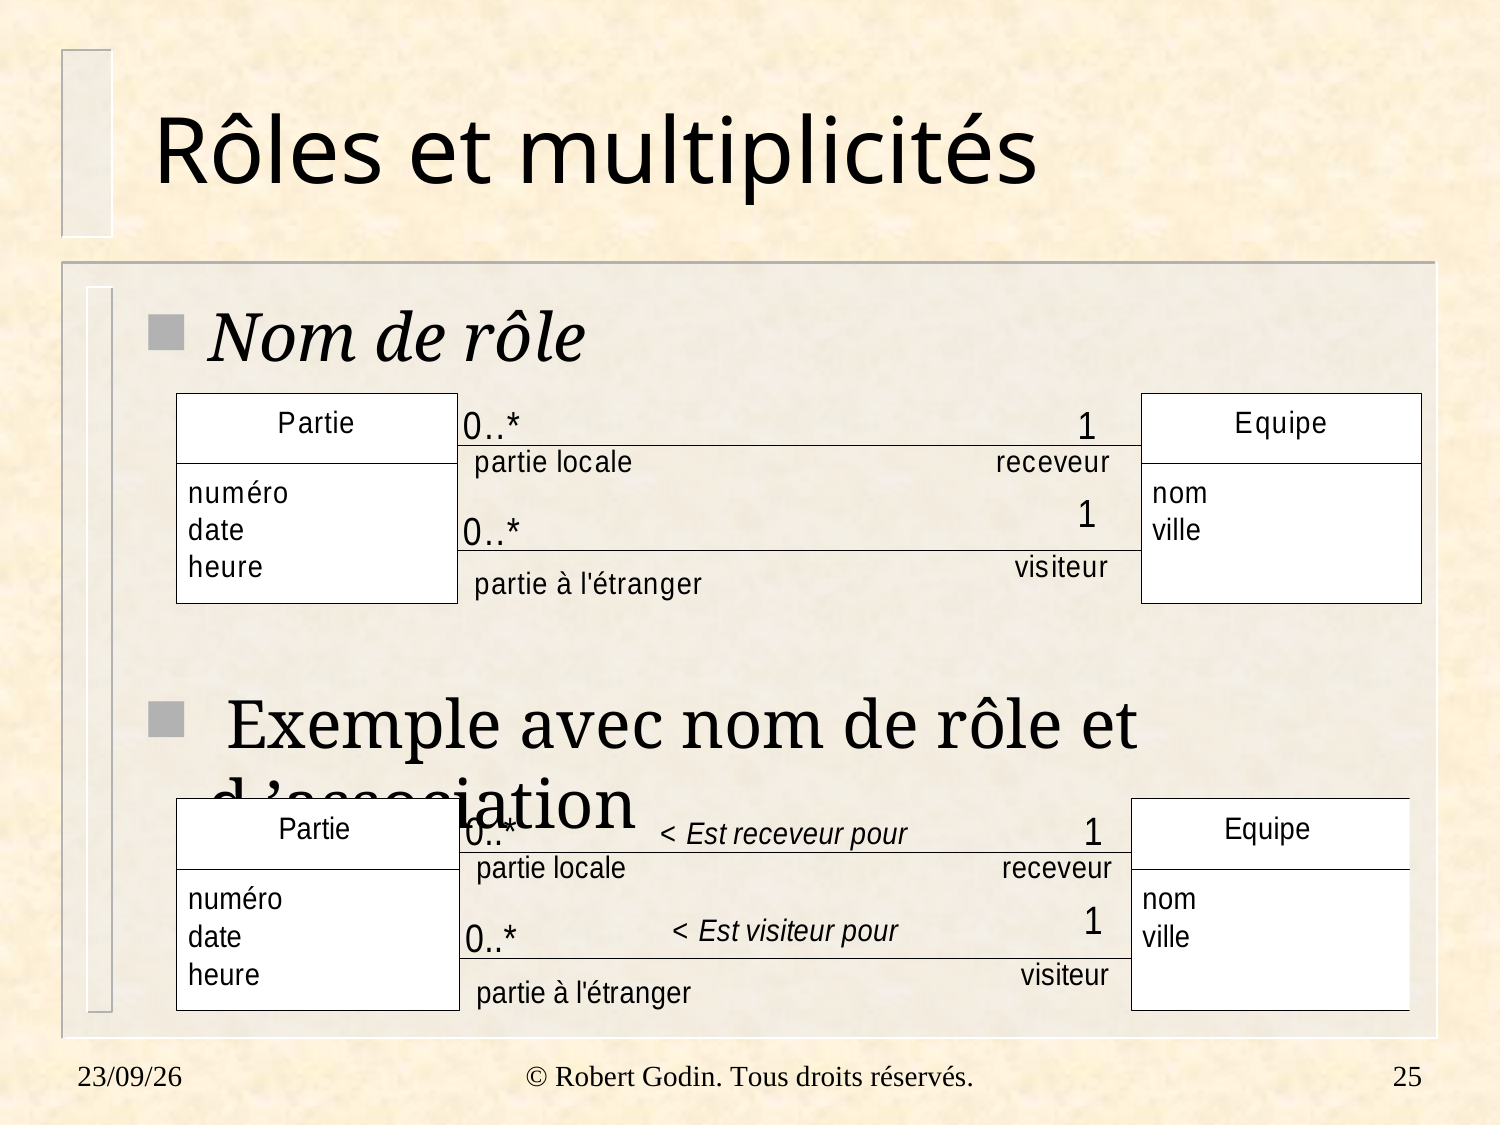

# Rôles et multiplicités
Nom de rôle
 Exemple avec nom de rôle et d ’association
© Robert Godin. Tous droits réservés.